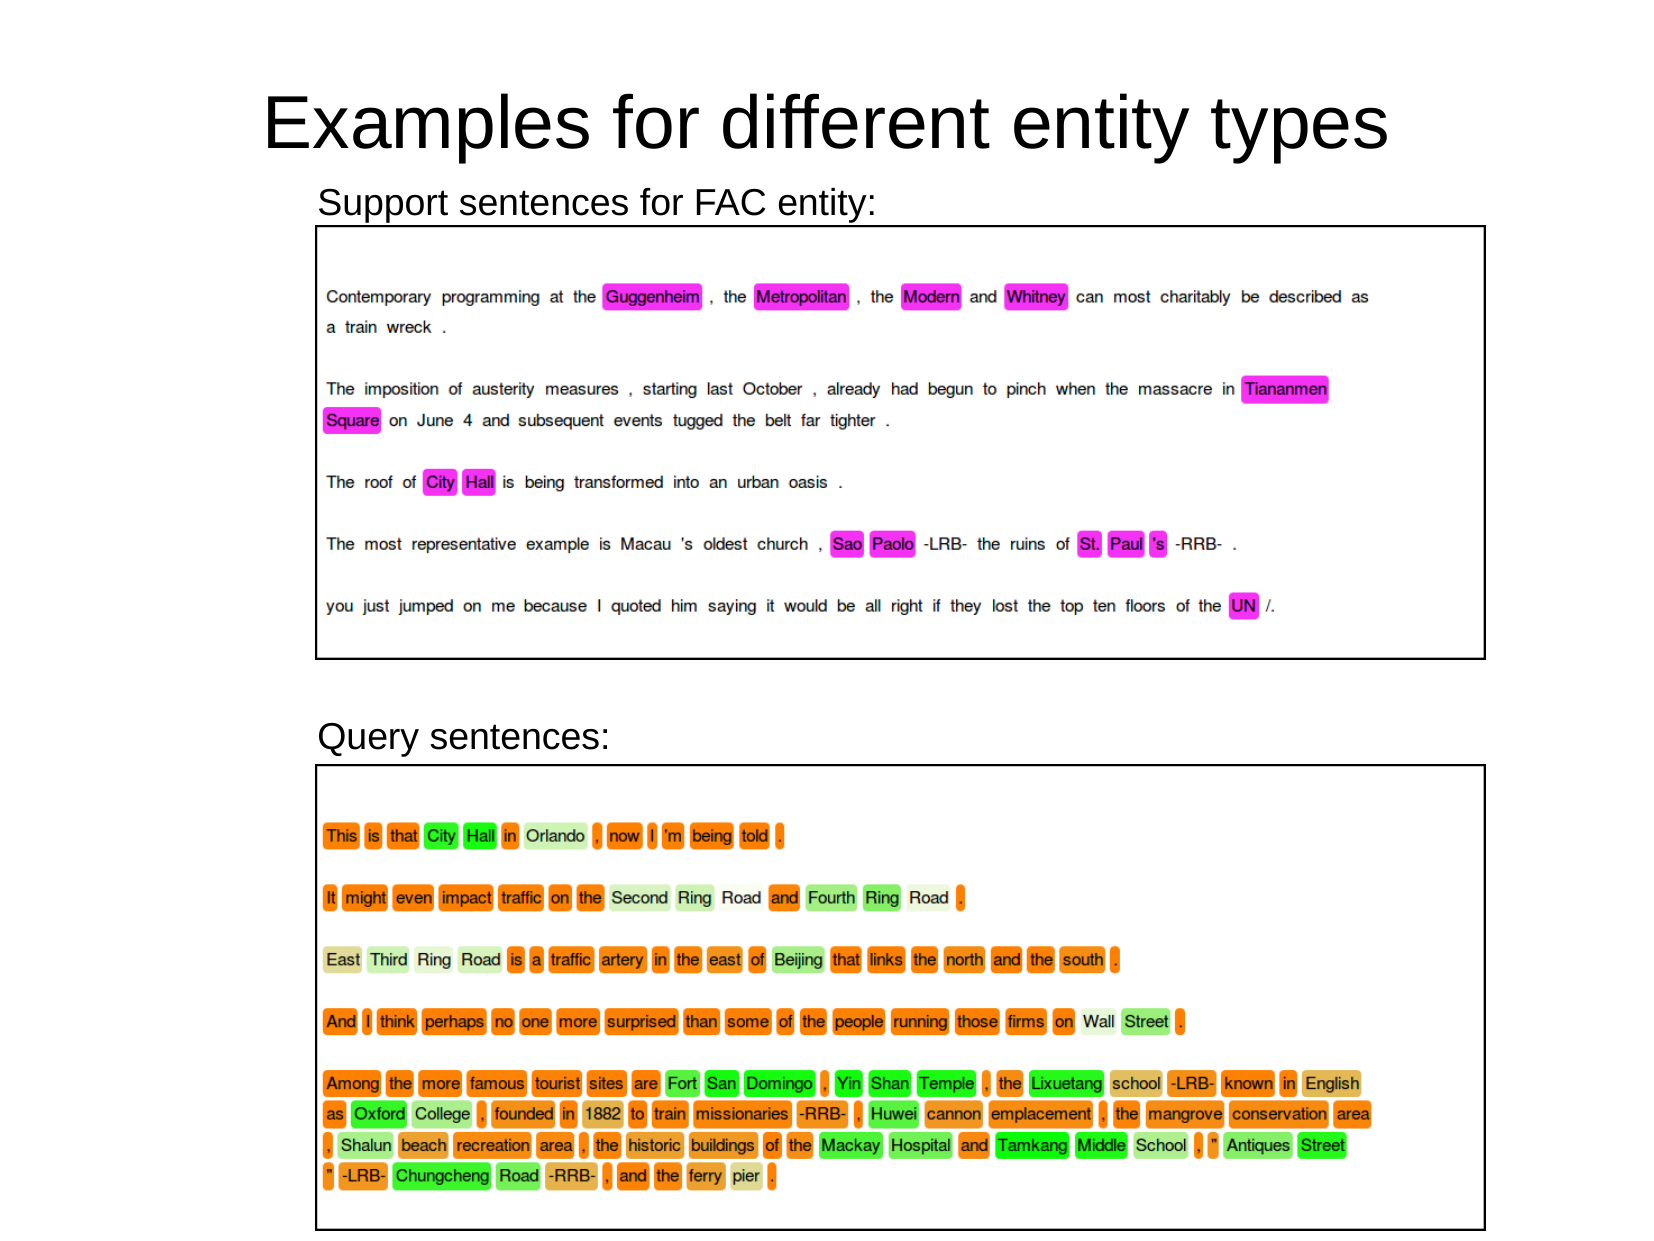

# Examples for different entity types
Support sentences for FAC entity:
Query sentences: